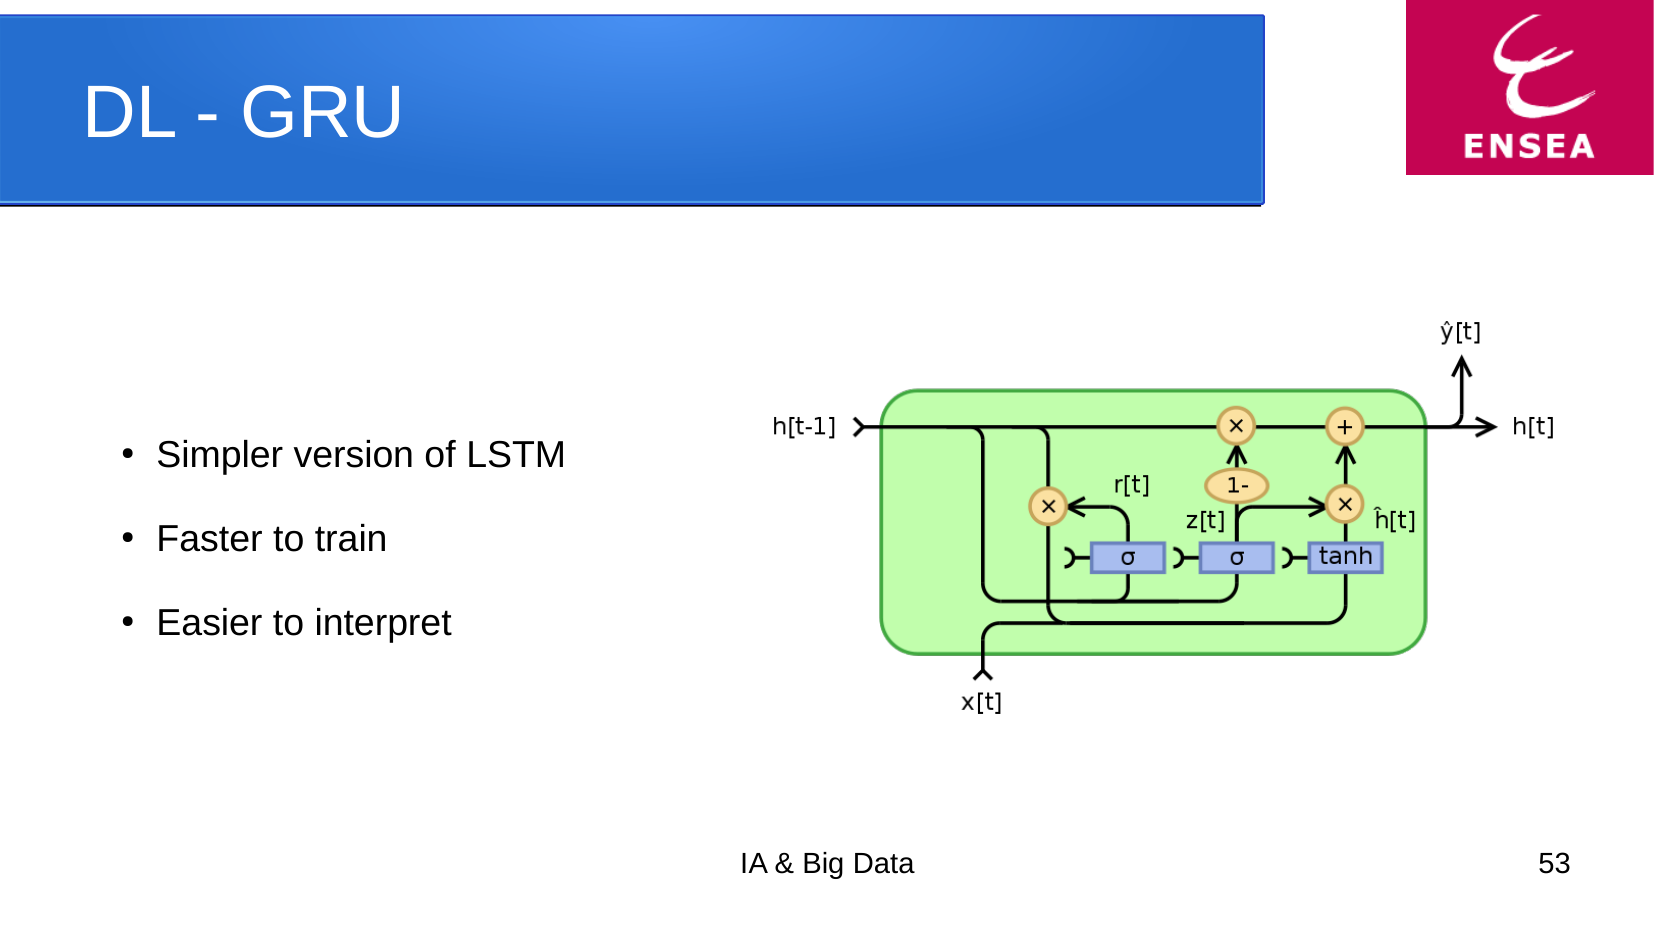

# DL - GRU
Simpler version of LSTM
Faster to train
Easier to interpret
IA & Big Data
53